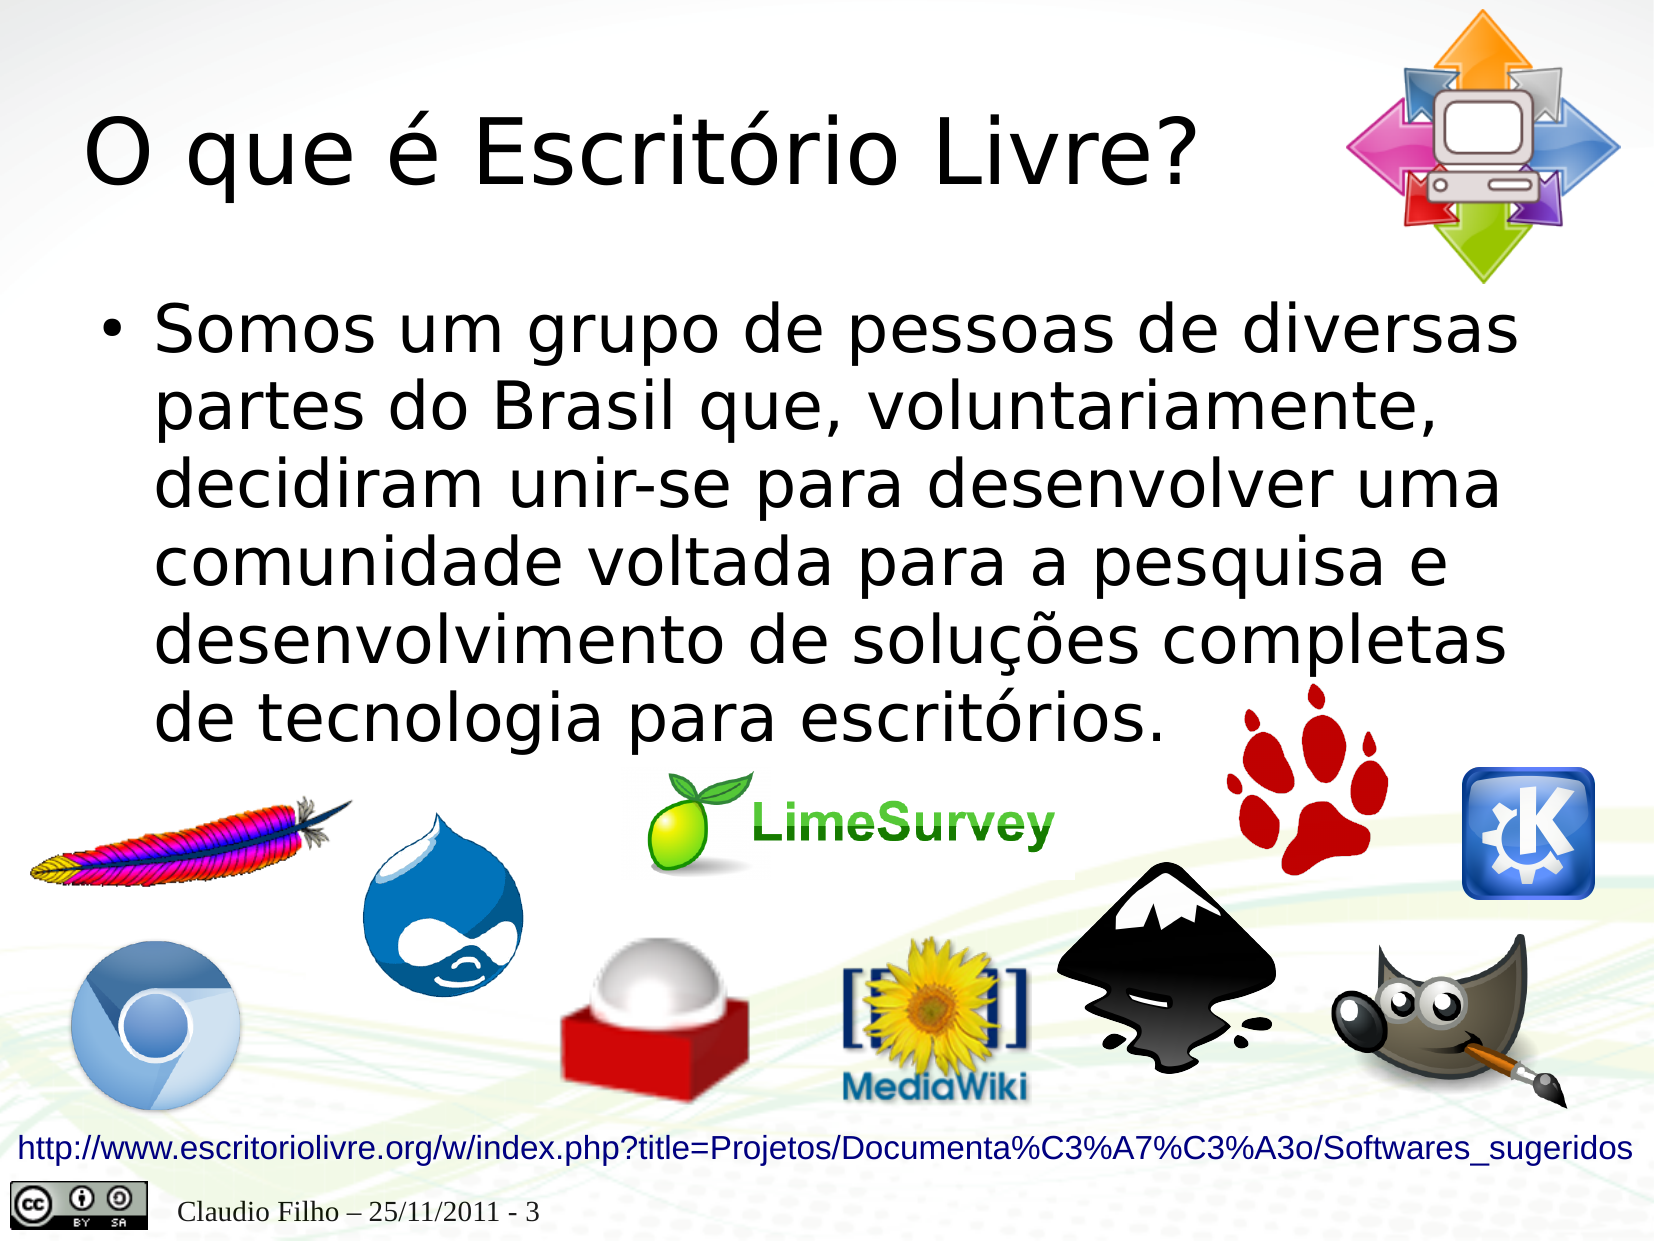

# O que é Escritório Livre?
Somos um grupo de pessoas de diversas partes do Brasil que, voluntariamente, decidiram unir-se para desenvolver uma comunidade voltada para a pesquisa e desenvolvimento de soluções completas de tecnologia para escritórios.
http://www.escritoriolivre.org/w/index.php?title=Projetos/Documenta%C3%A7%C3%A3o/Softwares_sugeridos